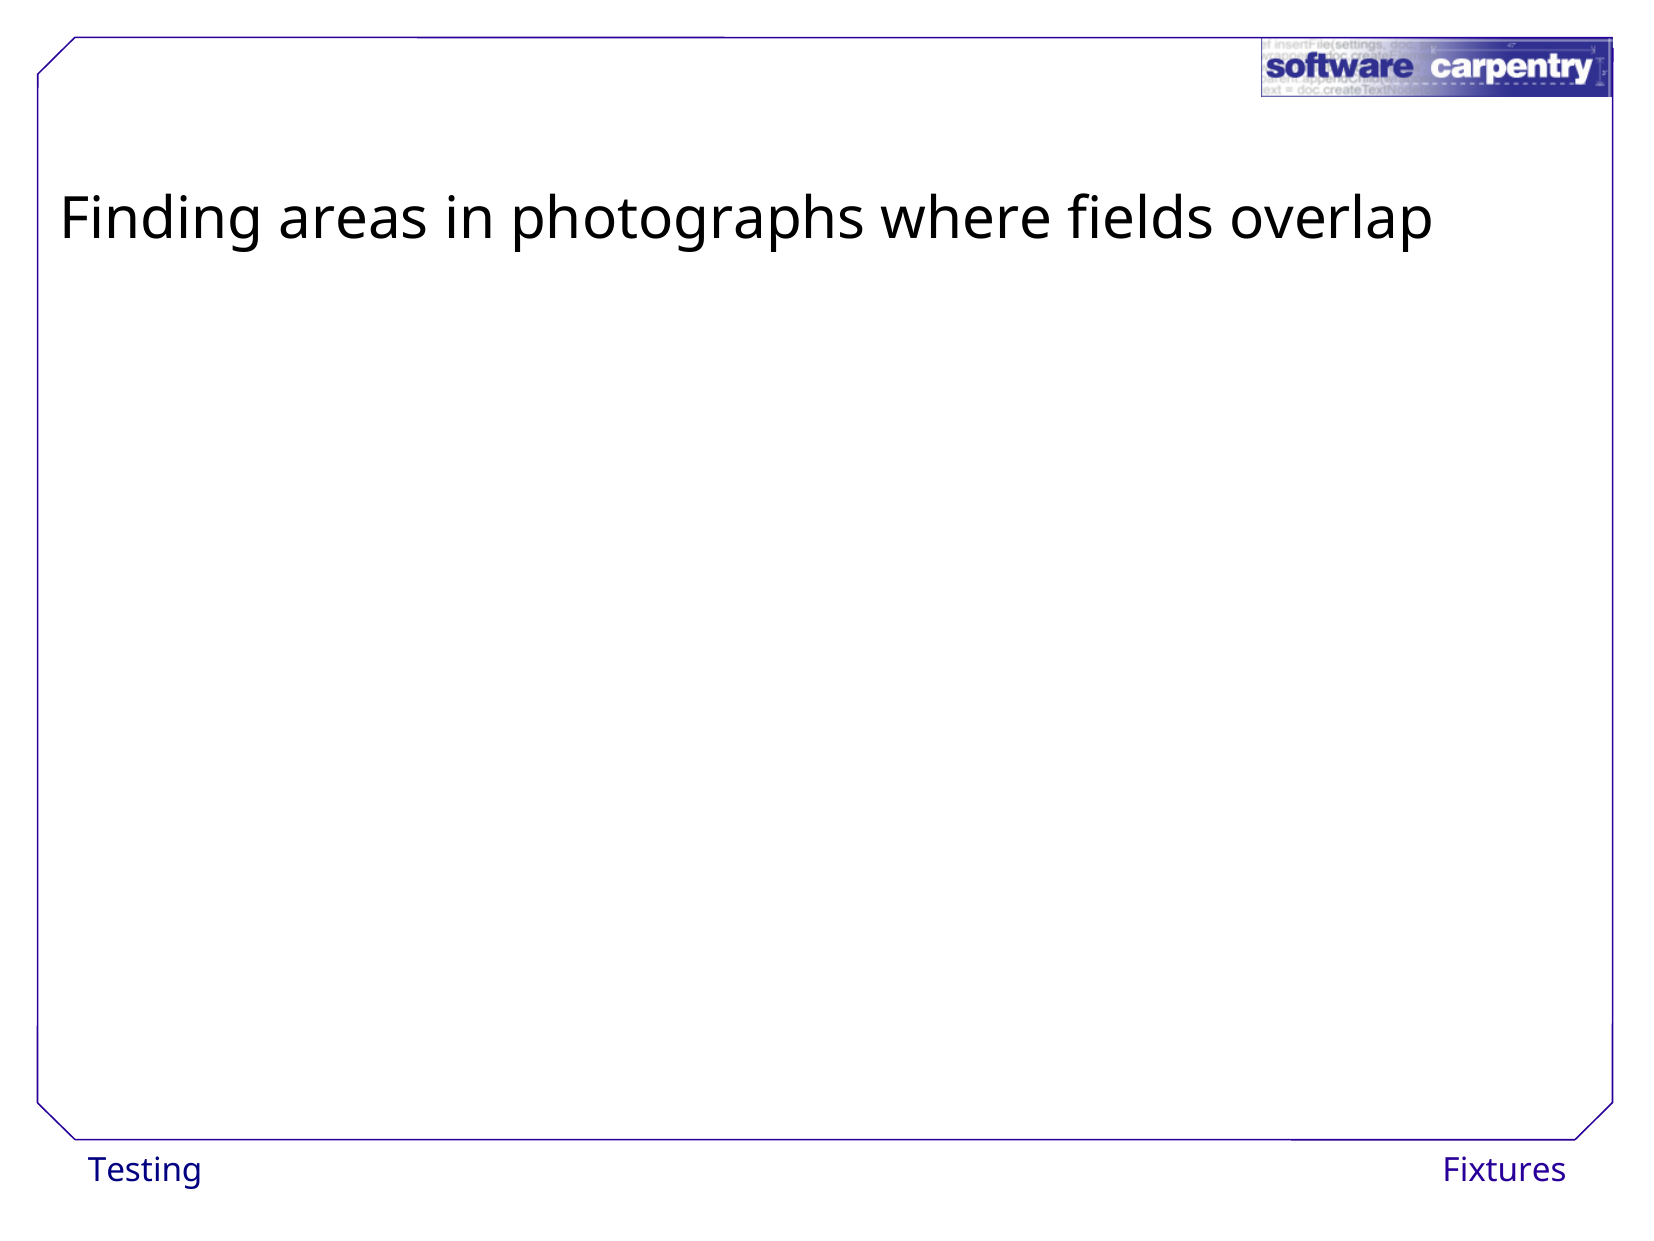

Finding areas in photographs where fields overlap